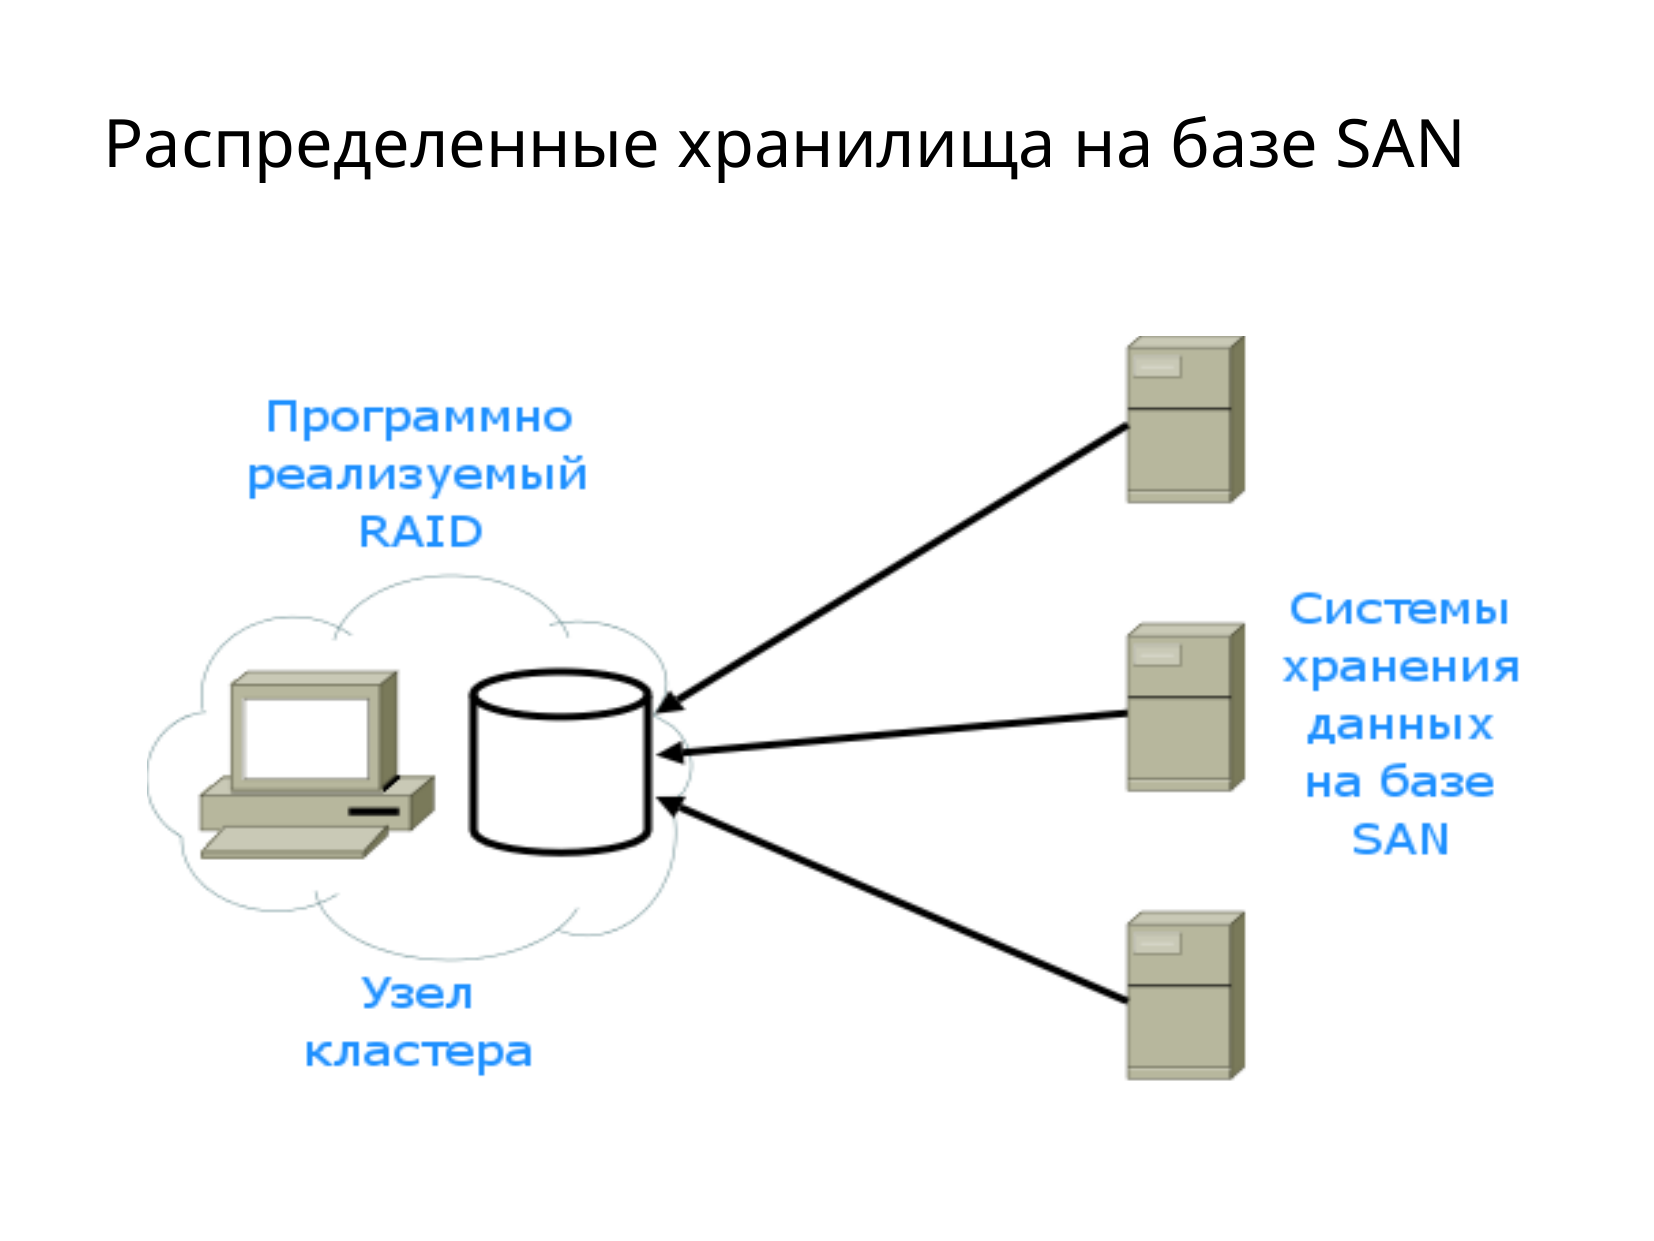

# Кластерные файловые системы
Распределенные хранилища на базе SAN